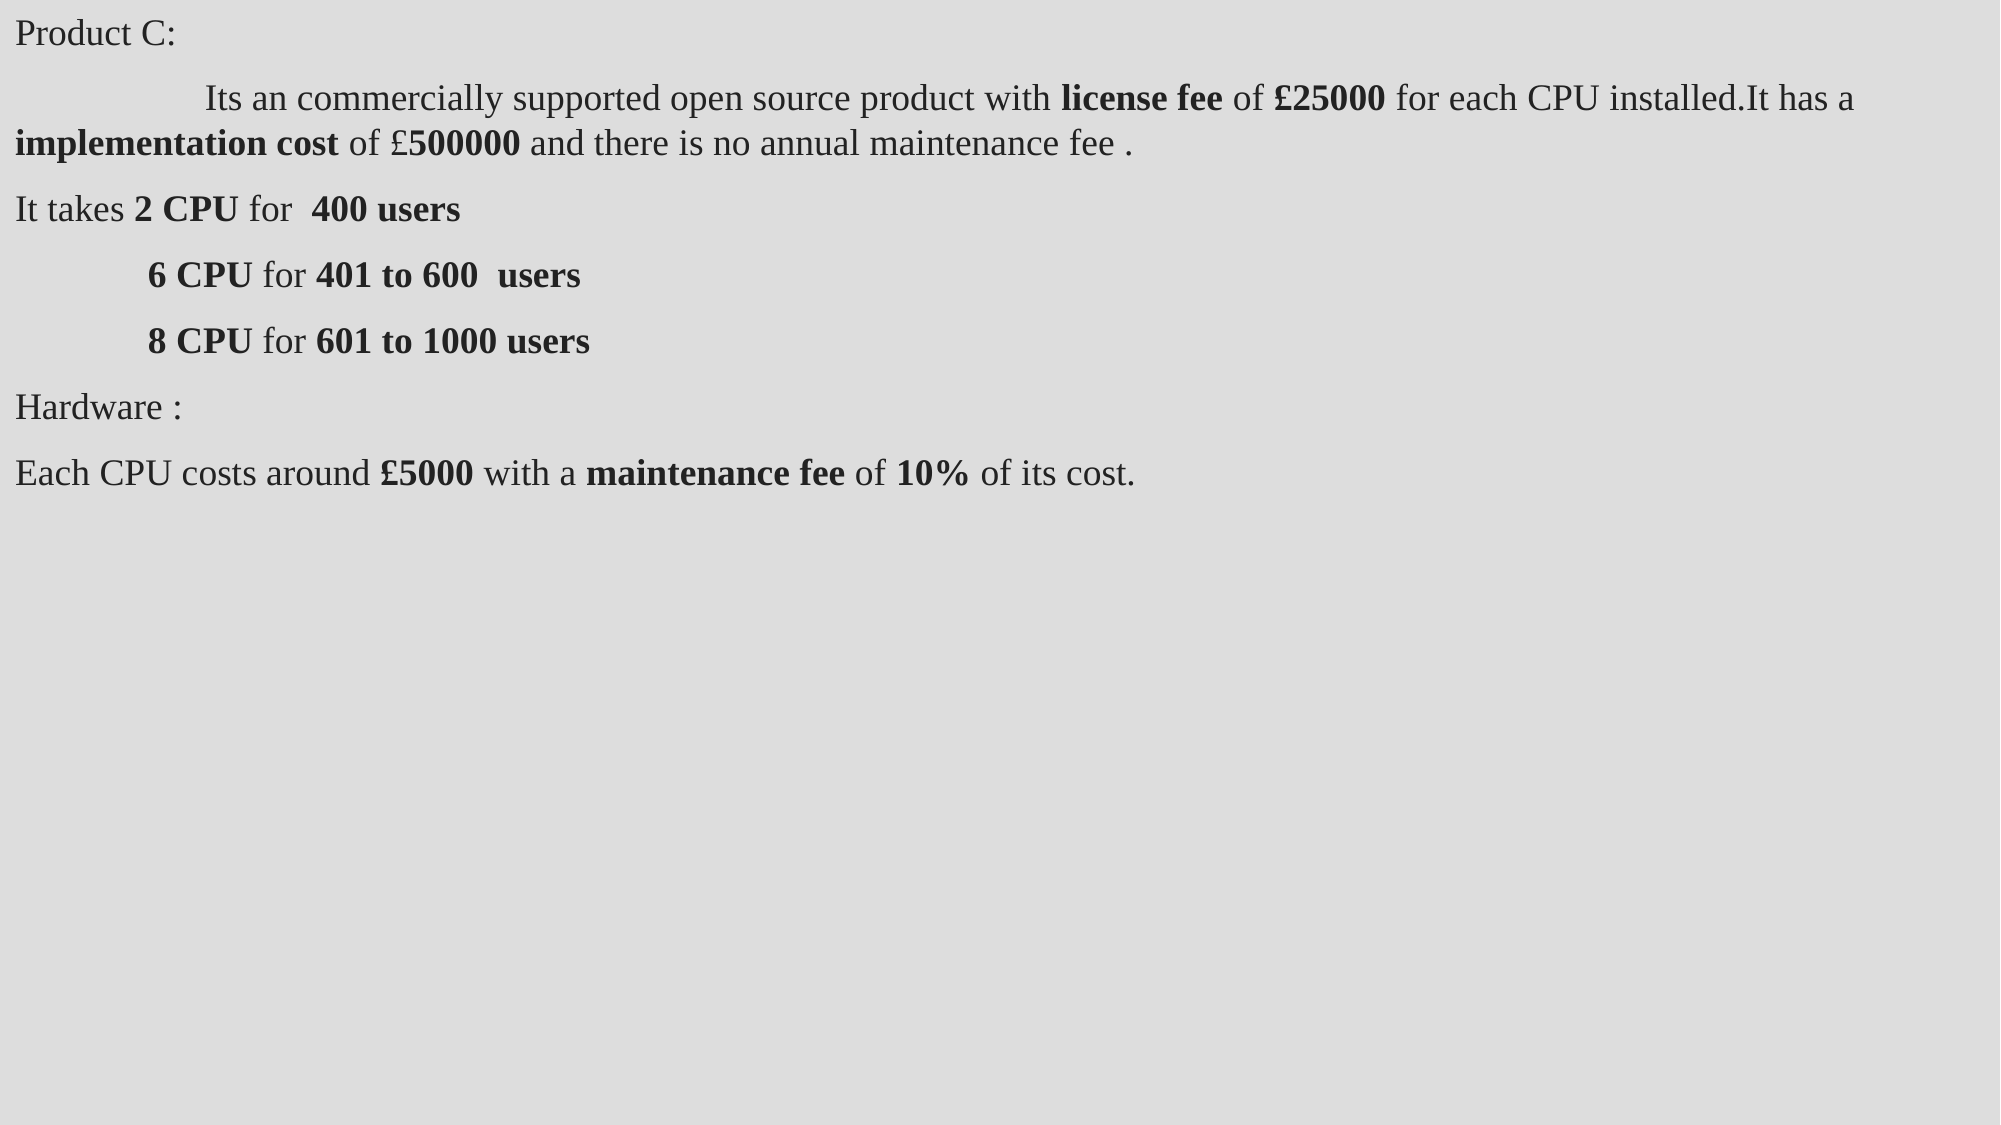

# Product C:
 Its an commercially supported open source product with license fee of £25000 for each CPU installed.It has a implementation cost of £500000 and there is no annual maintenance fee .
It takes 2 CPU for 400 users
 6 CPU for 401 to 600 users
 8 CPU for 601 to 1000 users
Hardware :
Each CPU costs around £5000 with a maintenance fee of 10% of its cost.